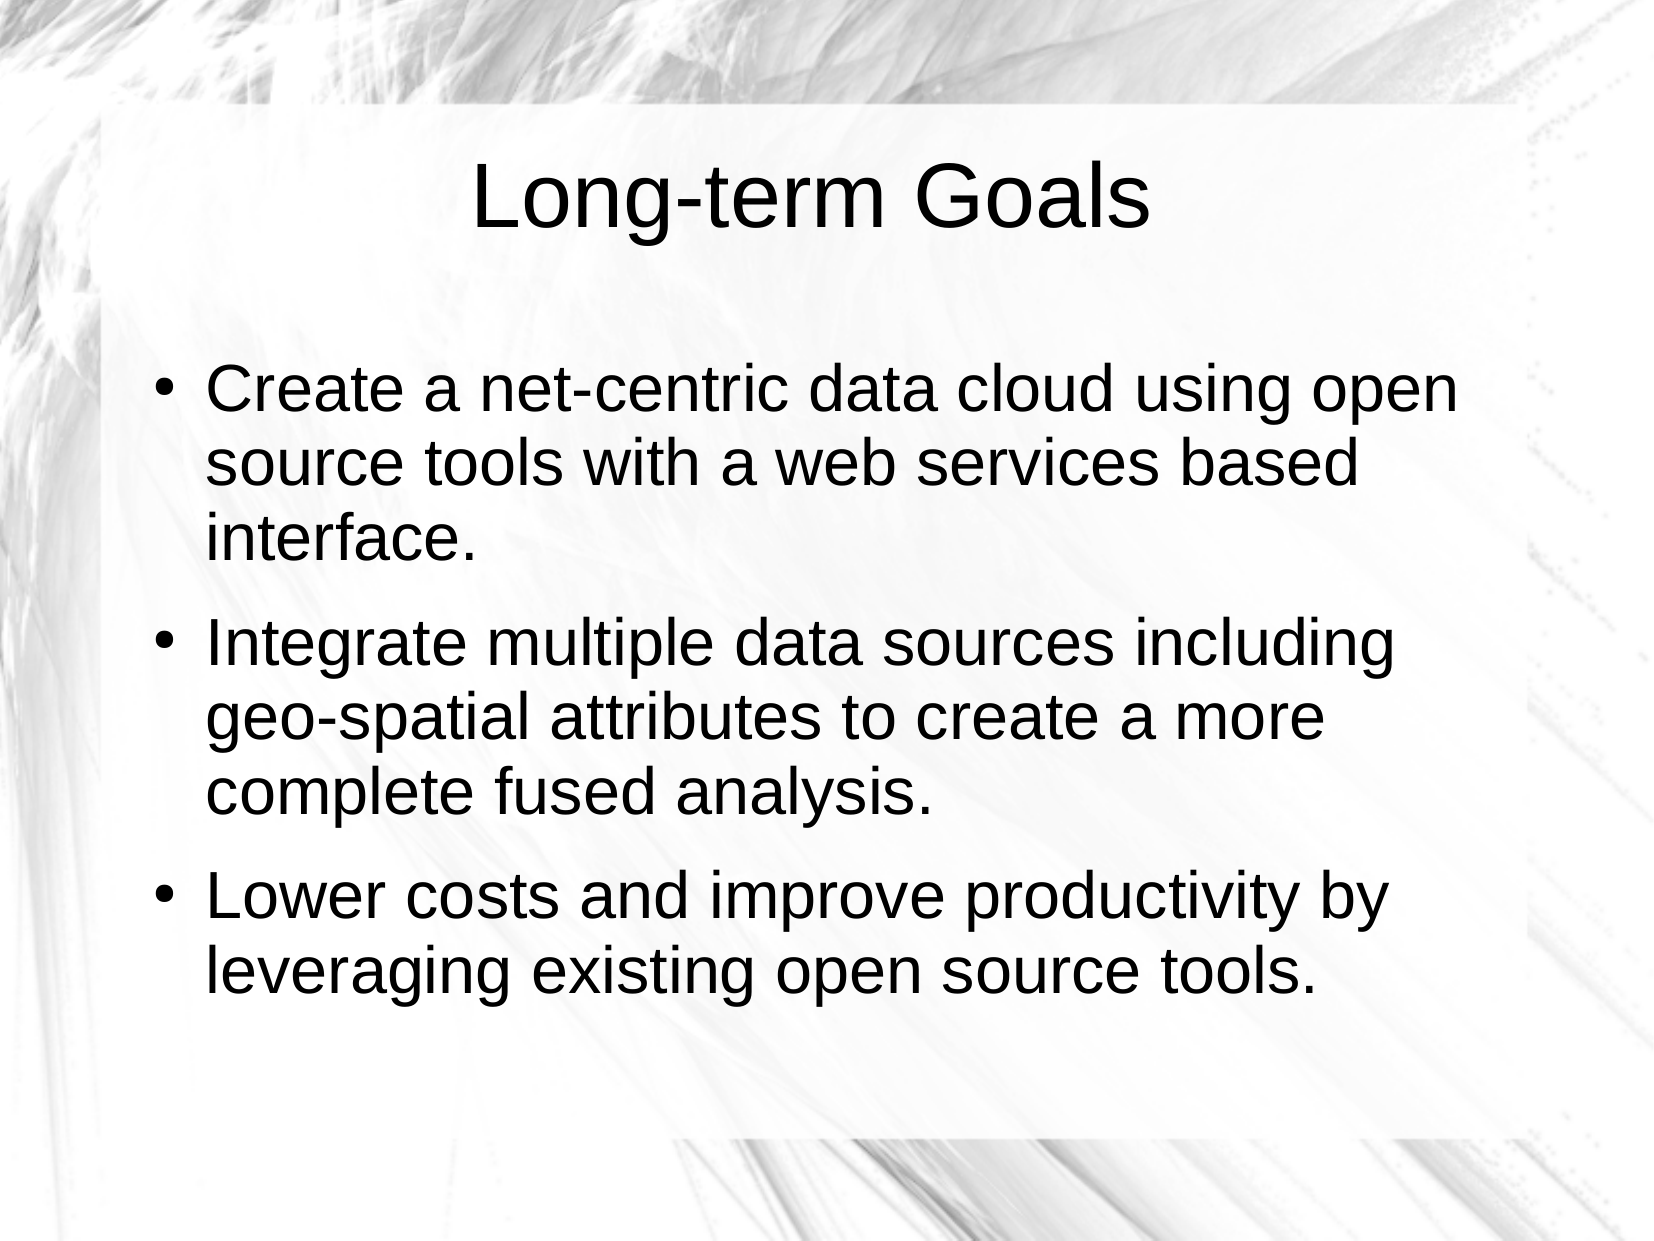

# Long-term Goals
Create a net-centric data cloud using open source tools with a web services based interface.
Integrate multiple data sources including geo-spatial attributes to create a more complete fused analysis.
Lower costs and improve productivity by leveraging existing open source tools.